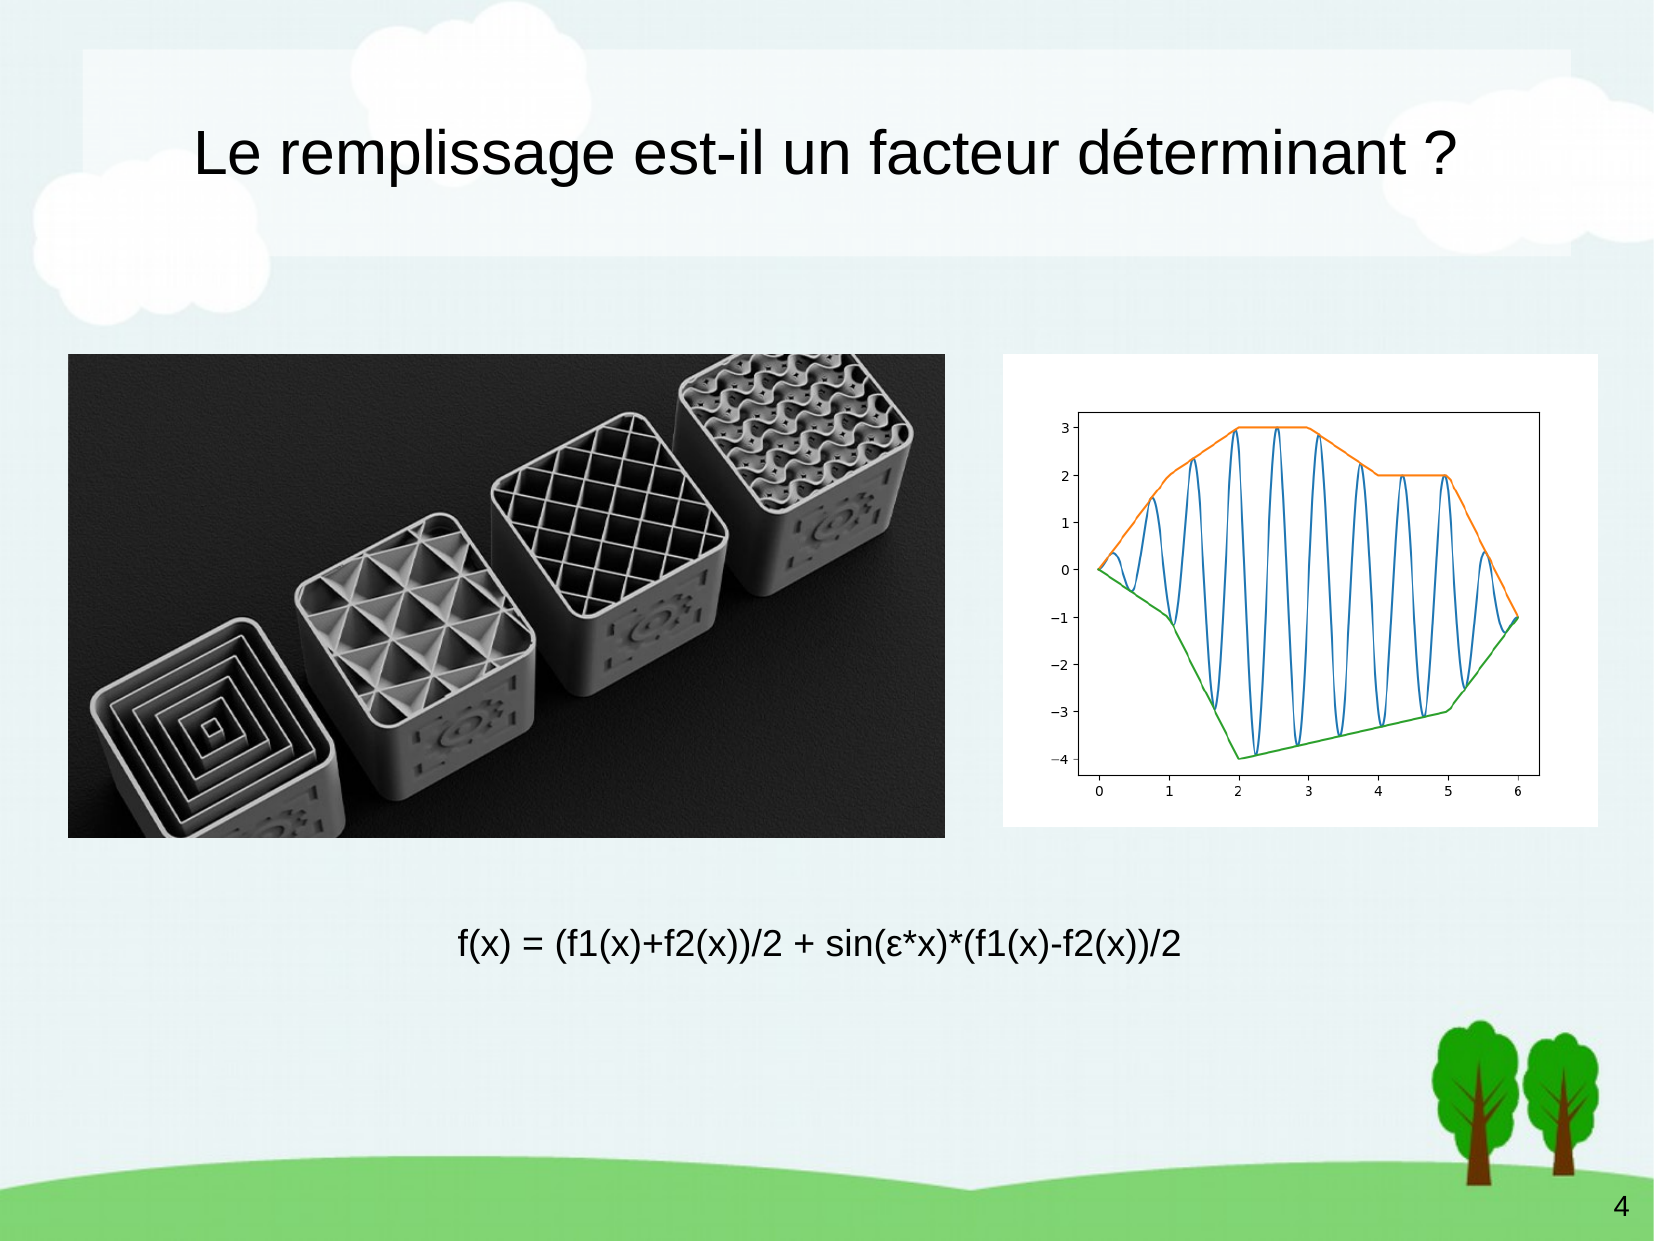

# Le remplissage est-il un facteur déterminant ?
f(x) = (f1(x)+f2(x))/2 + sin(ε*x)*(f1(x)-f2(x))/2
4